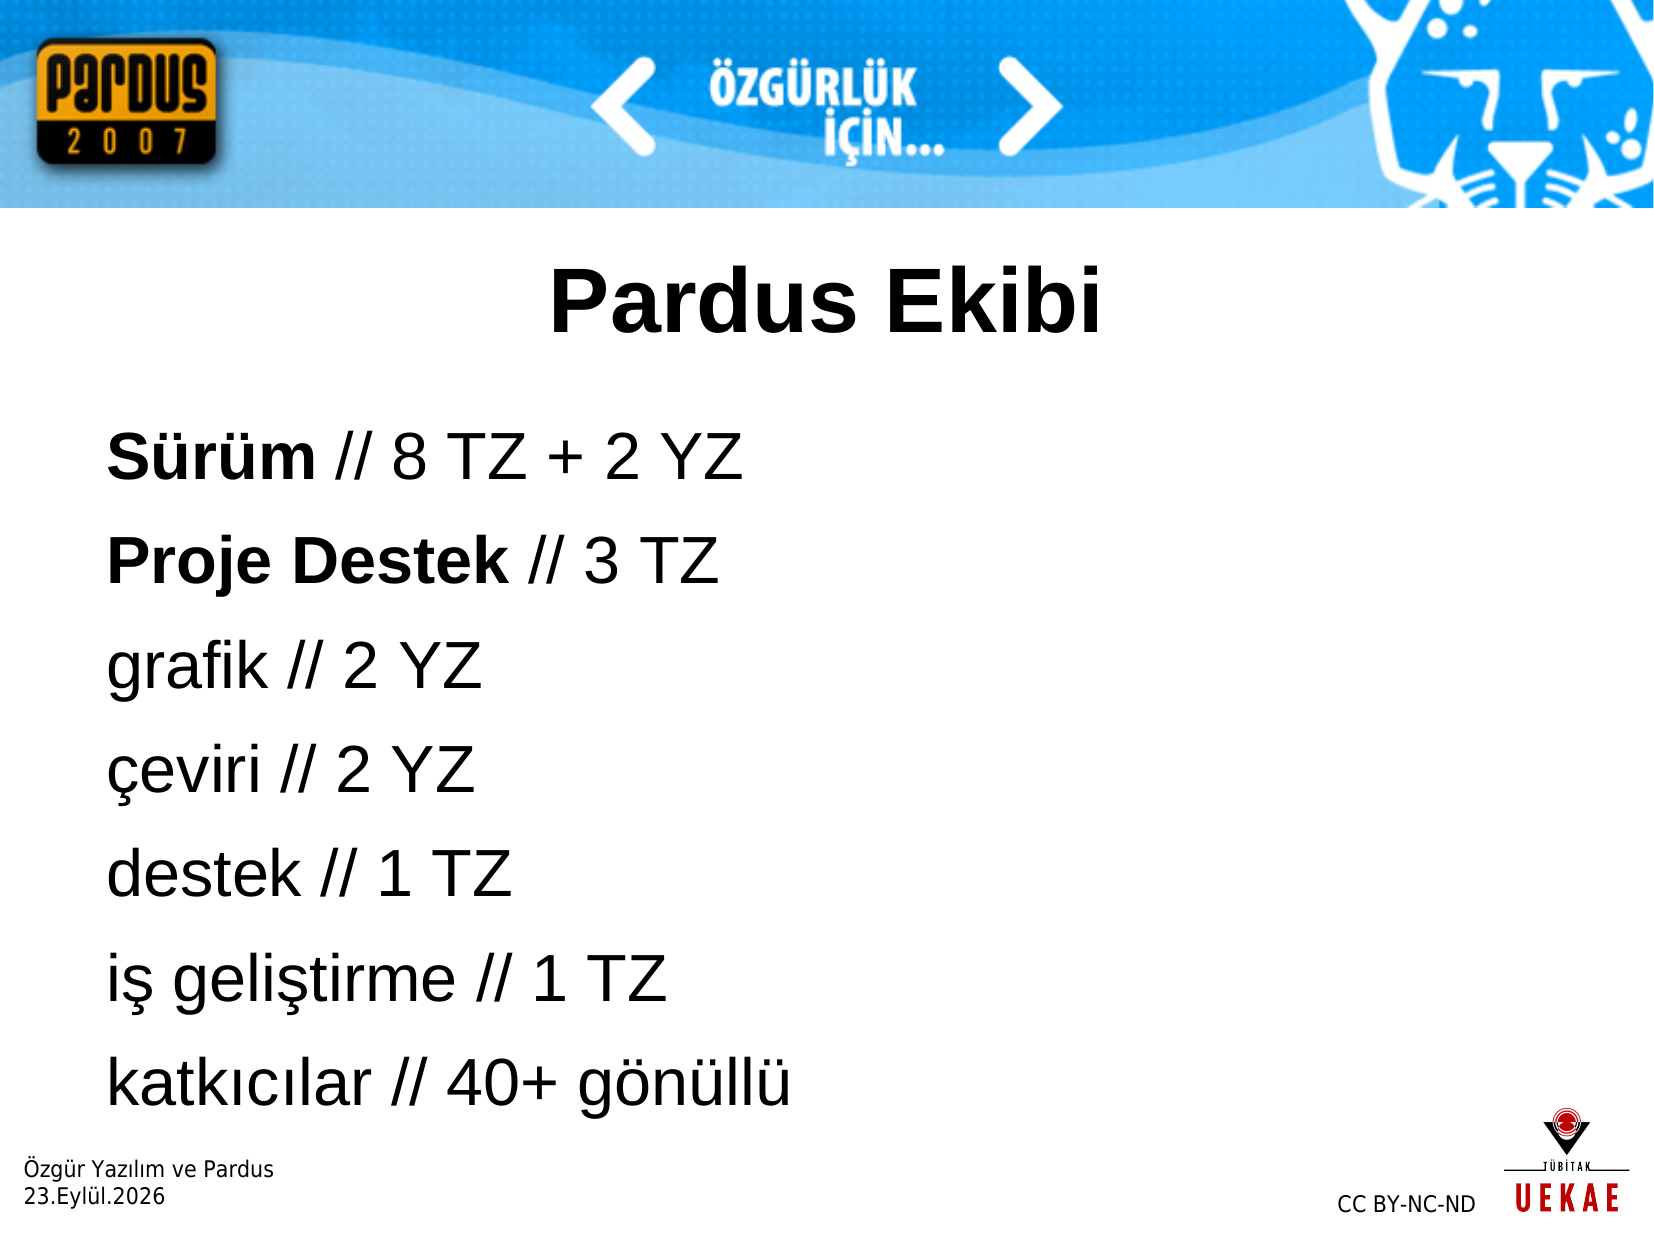

# Pardus Ekibi
Sürüm // 8 TZ + 2 YZ
Proje Destek // 3 TZ
grafik // 2 YZ
çeviri // 2 YZ
destek // 1 TZ
iş geliştirme // 1 TZ
katkıcılar // 40+ gönüllü